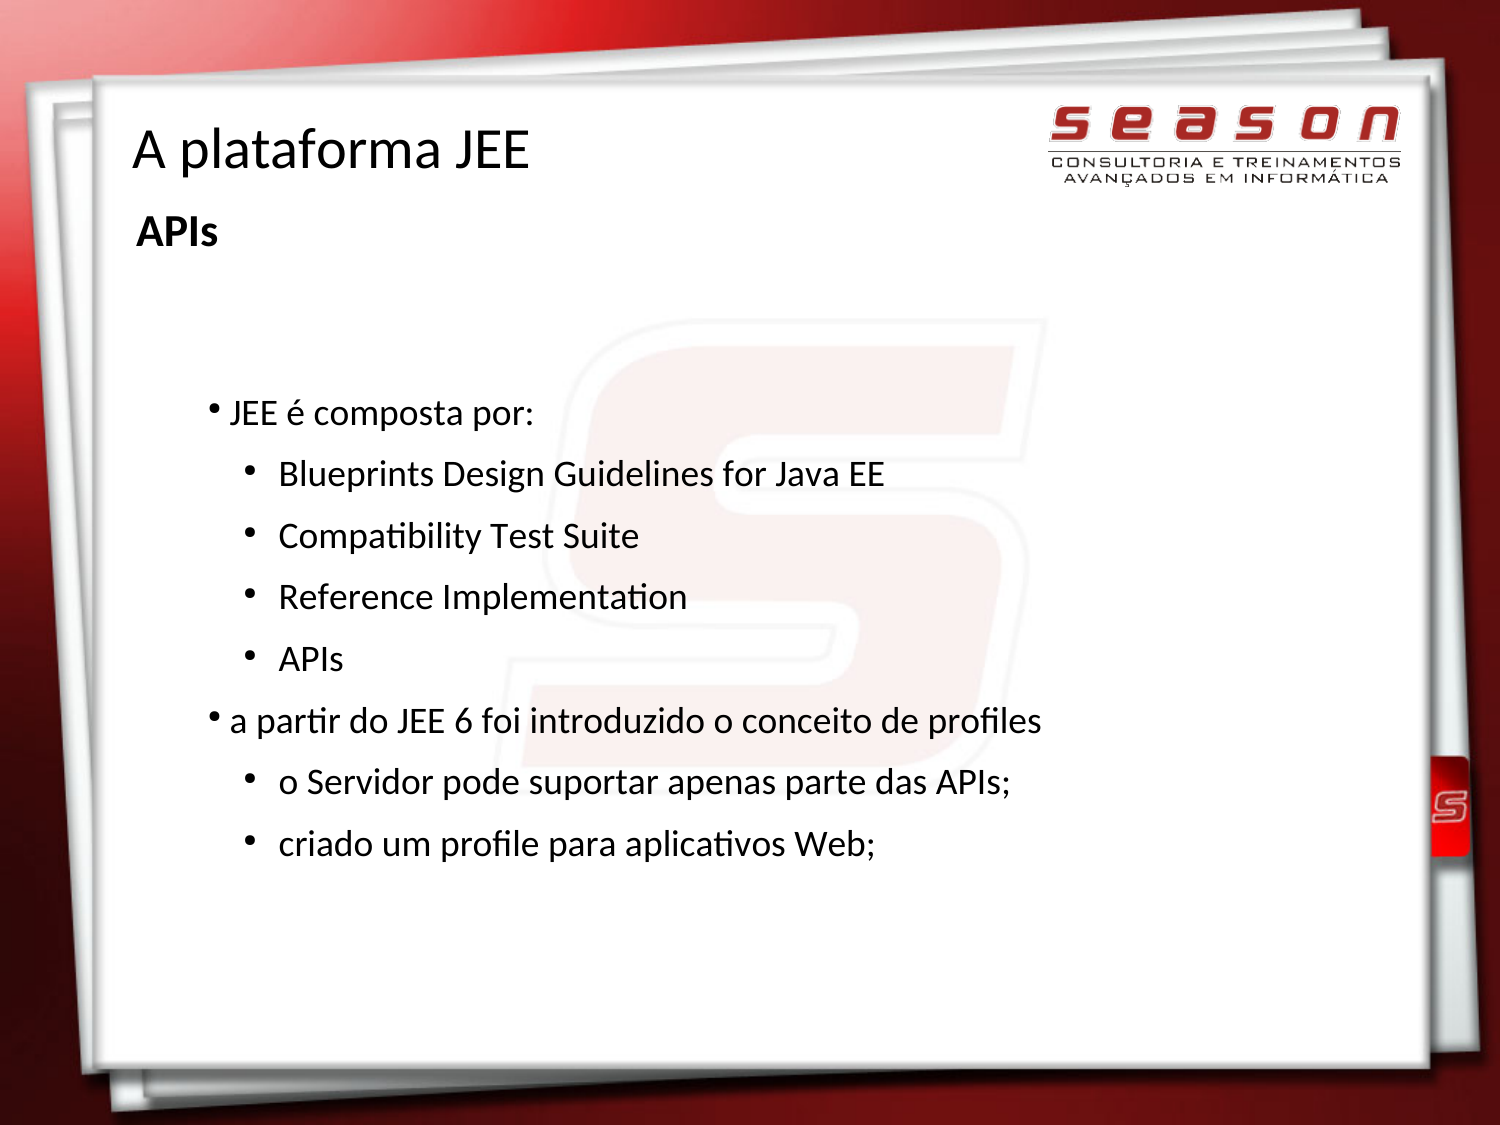

# A plataforma JEE
APIs
 JEE é composta por:
Blueprints Design Guidelines for Java EE
Compatibility Test Suite
Reference Implementation
APIs
 a partir do JEE 6 foi introduzido o conceito de profiles
o Servidor pode suportar apenas parte das APIs;
criado um profile para aplicativos Web;